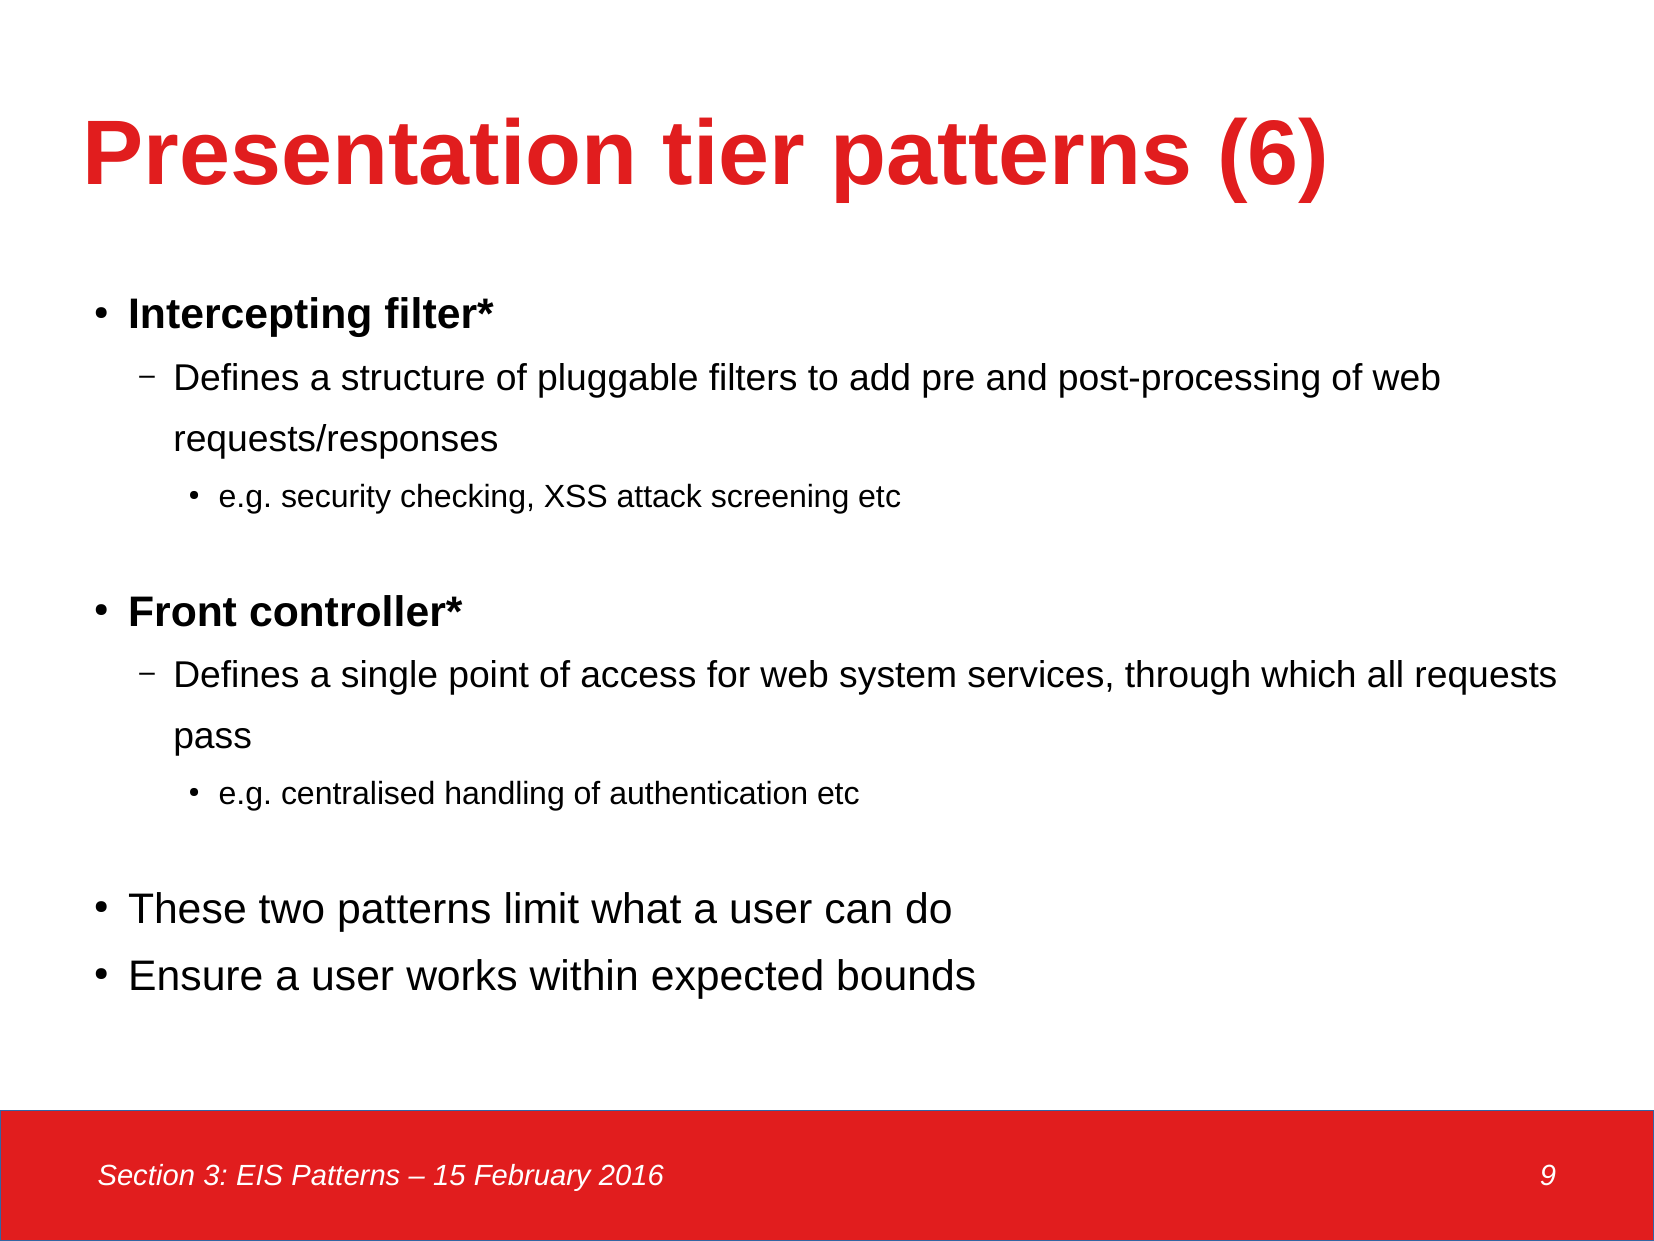

# Presentation tier patterns (6)
Intercepting filter*
Defines a structure of pluggable filters to add pre and post-processing of web requests/responses
e.g. security checking, XSS attack screening etc
Front controller*
Defines a single point of access for web system services, through which all requests pass
e.g. centralised handling of authentication etc
These two patterns limit what a user can do
Ensure a user works within expected bounds